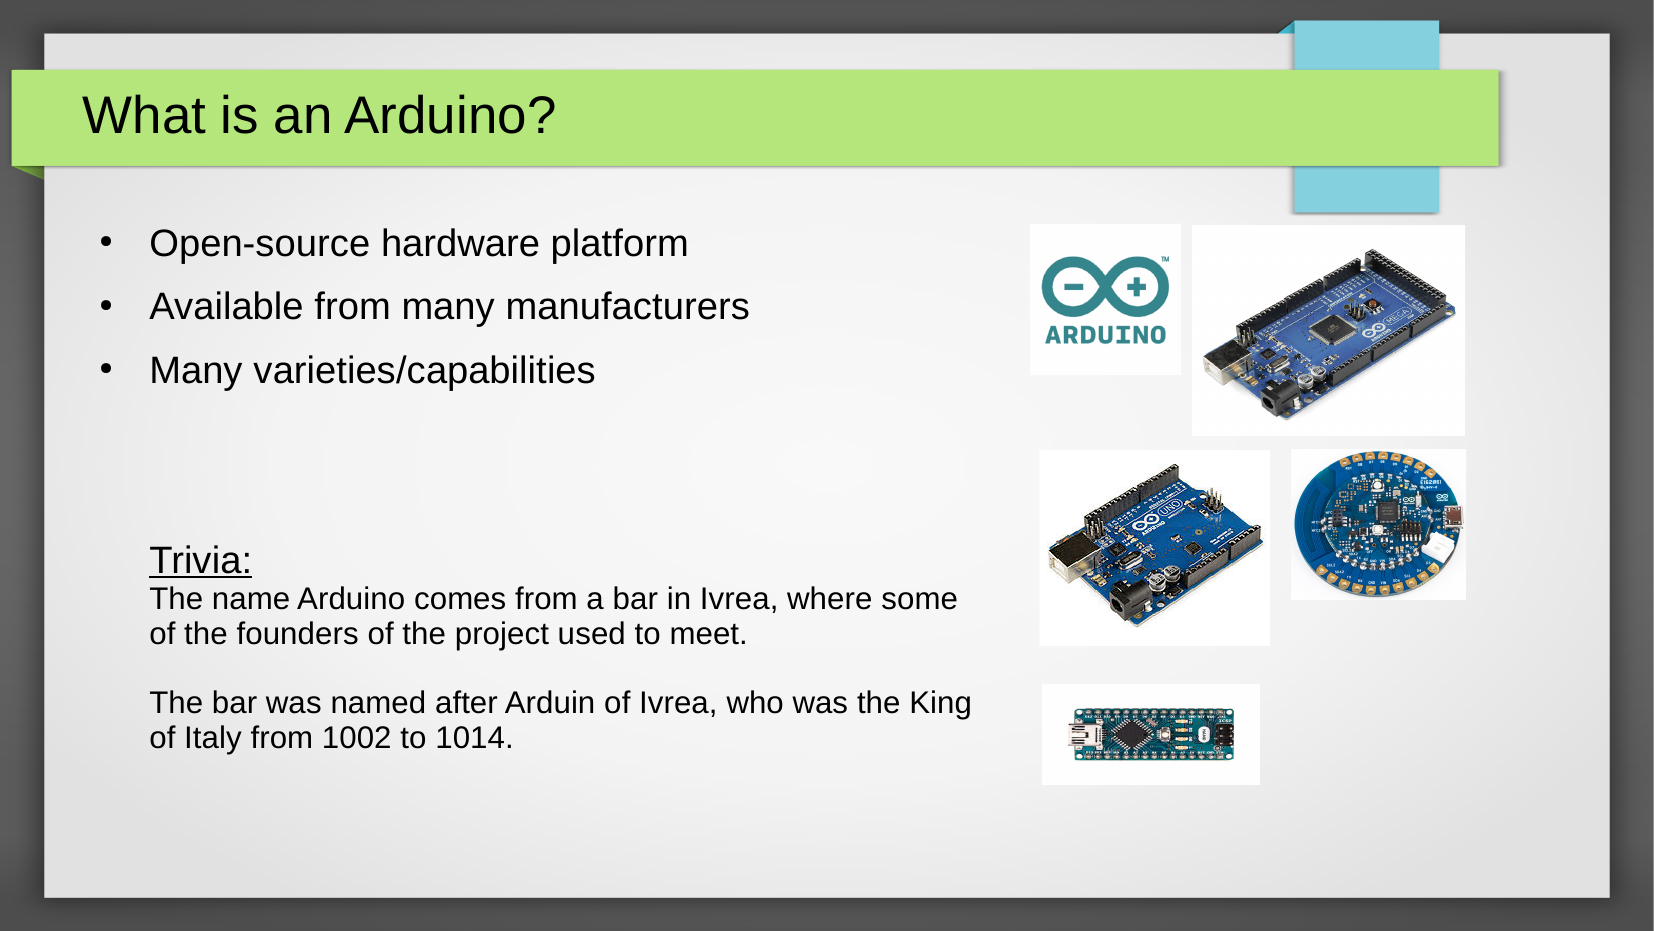

# What is an Arduino?
Open-source hardware platform
Available from many manufacturers
Many varieties/capabilities
Trivia:
The name Arduino comes from a bar in Ivrea, where some of the founders of the project used to meet.
The bar was named after Arduin of Ivrea, who was the King of Italy from 1002 to 1014.